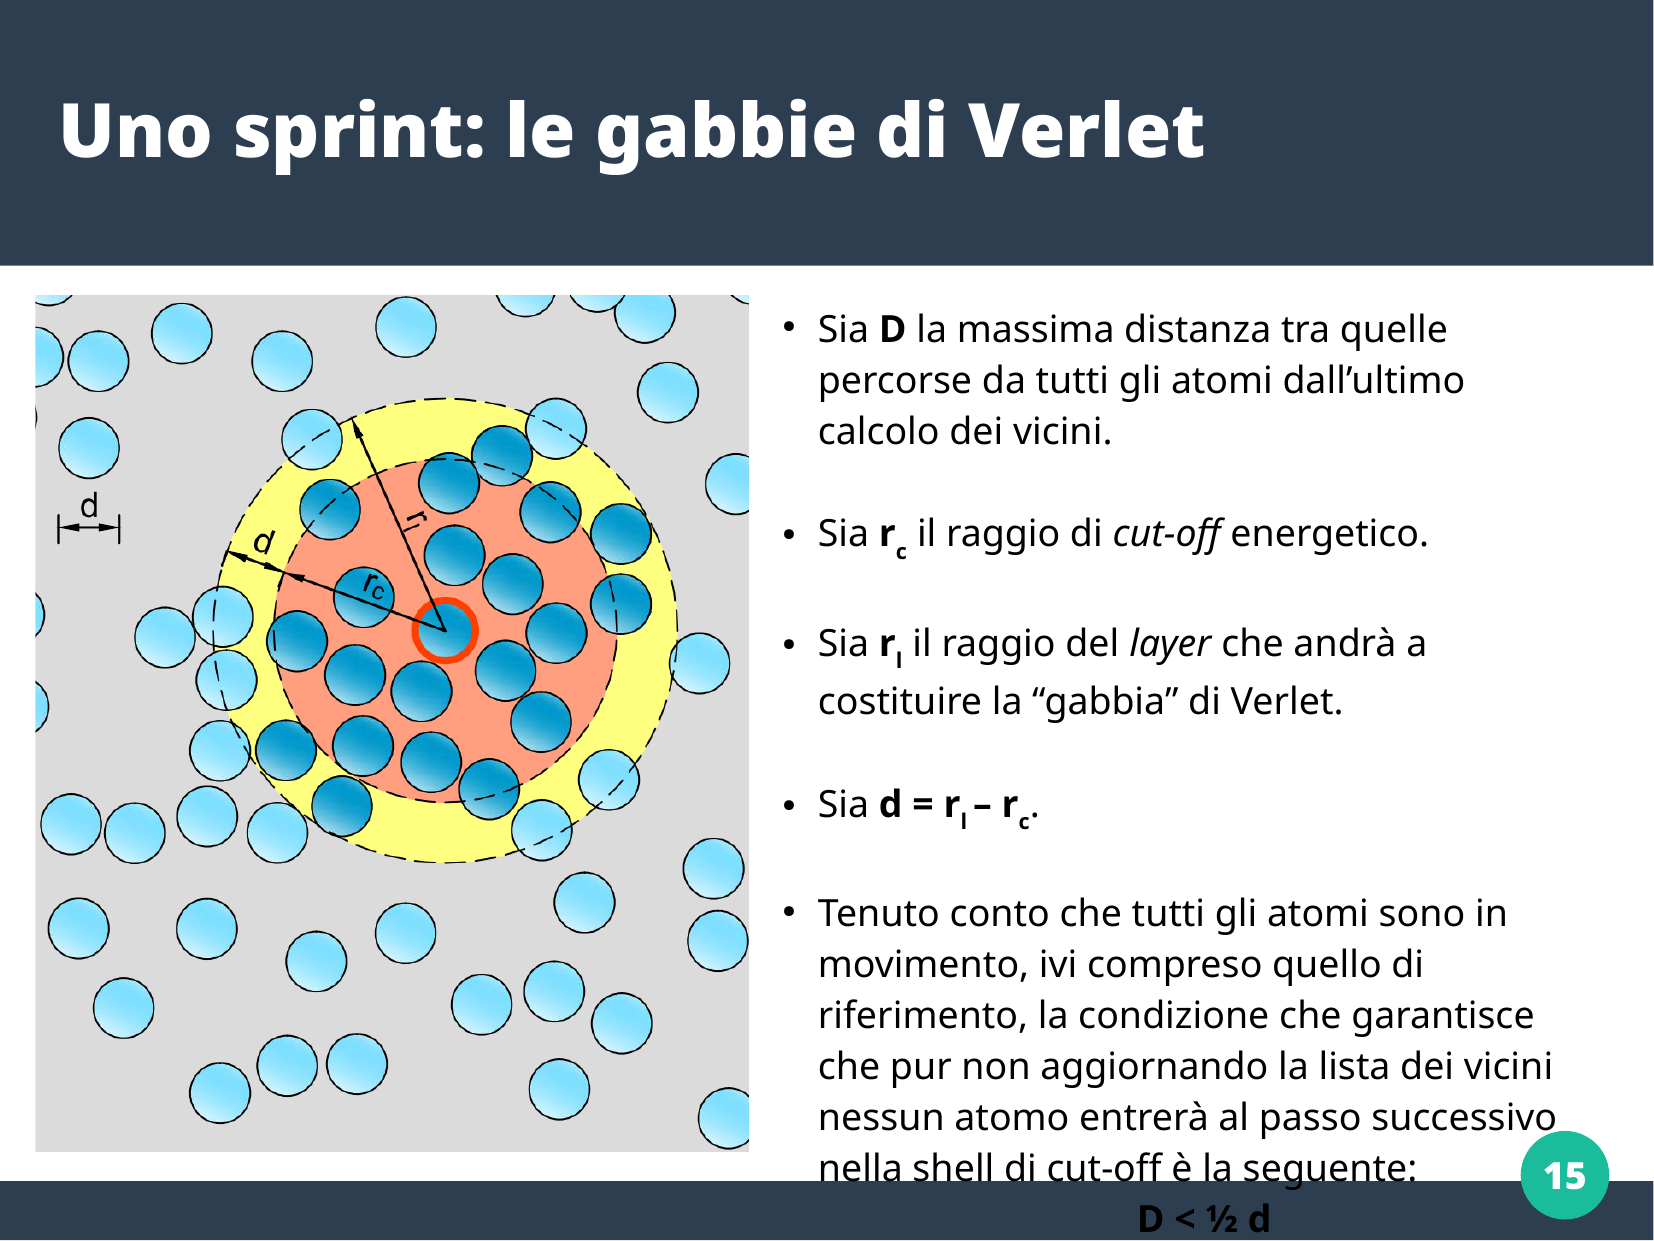

# Uno sprint: le gabbie di Verlet
Sia D la massima distanza tra quelle percorse da tutti gli atomi dall’ultimo calcolo dei vicini.
Sia rc il raggio di cut-off energetico.
Sia rl il raggio del layer che andrà a costituire la “gabbia” di Verlet.
Sia d = rl – rc.
Tenuto conto che tutti gli atomi sono in movimento, ivi compreso quello di riferimento, la condizione che garantisce che pur non aggiornando la lista dei vicini nessun atomo entrerà al passo successivo nella shell di cut-off è la seguente:
D < ½ d
15